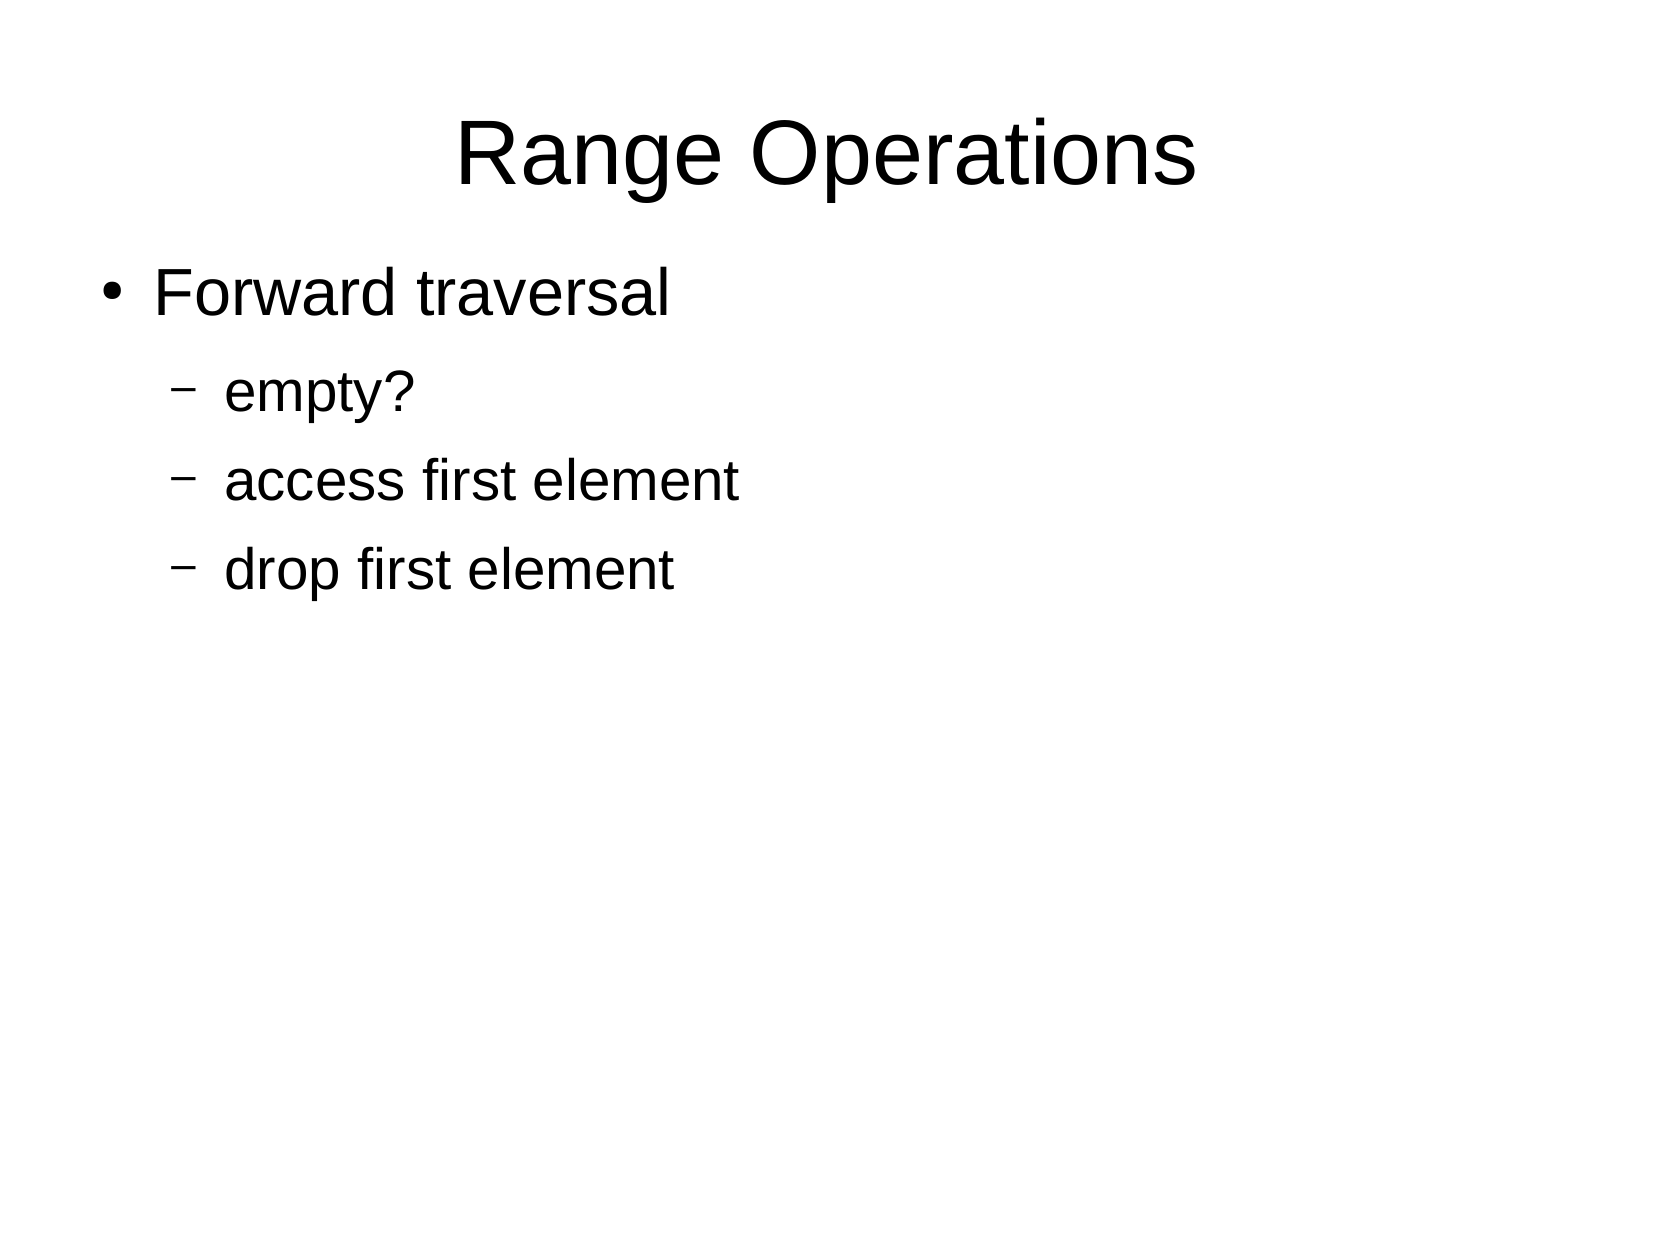

# Range Operations
Forward traversal
empty?
access first element
drop first element